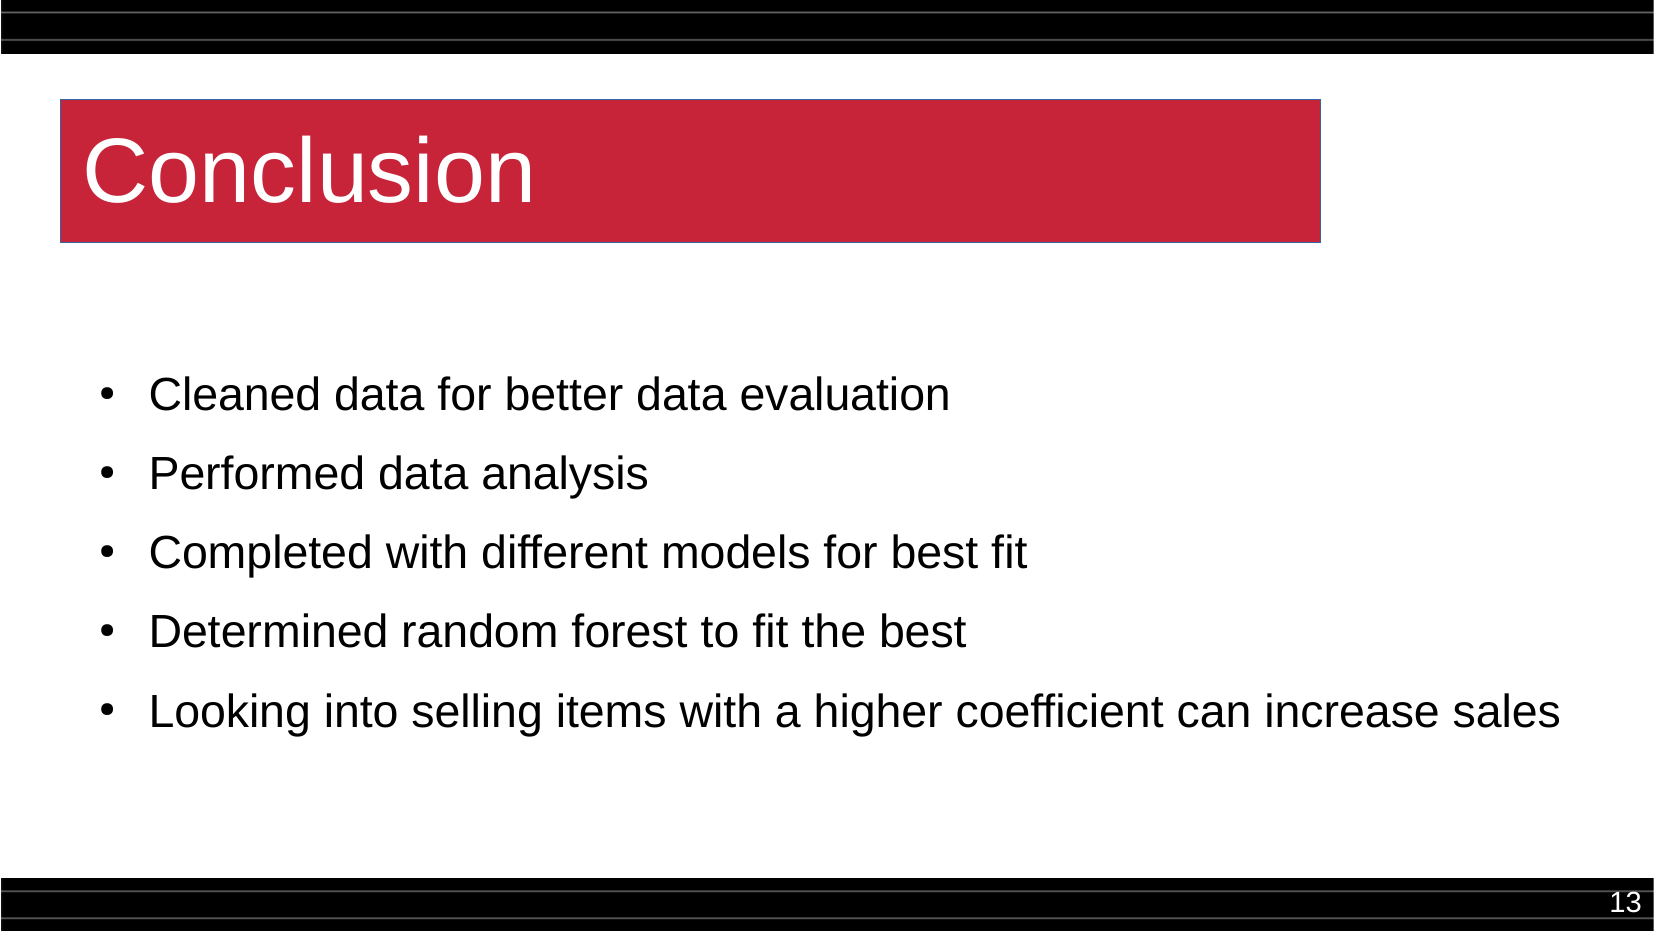

# Conclusion
Cleaned data for better data evaluation
Performed data analysis
Completed with different models for best fit
Determined random forest to fit the best
Looking into selling items with a higher coefficient can increase sales